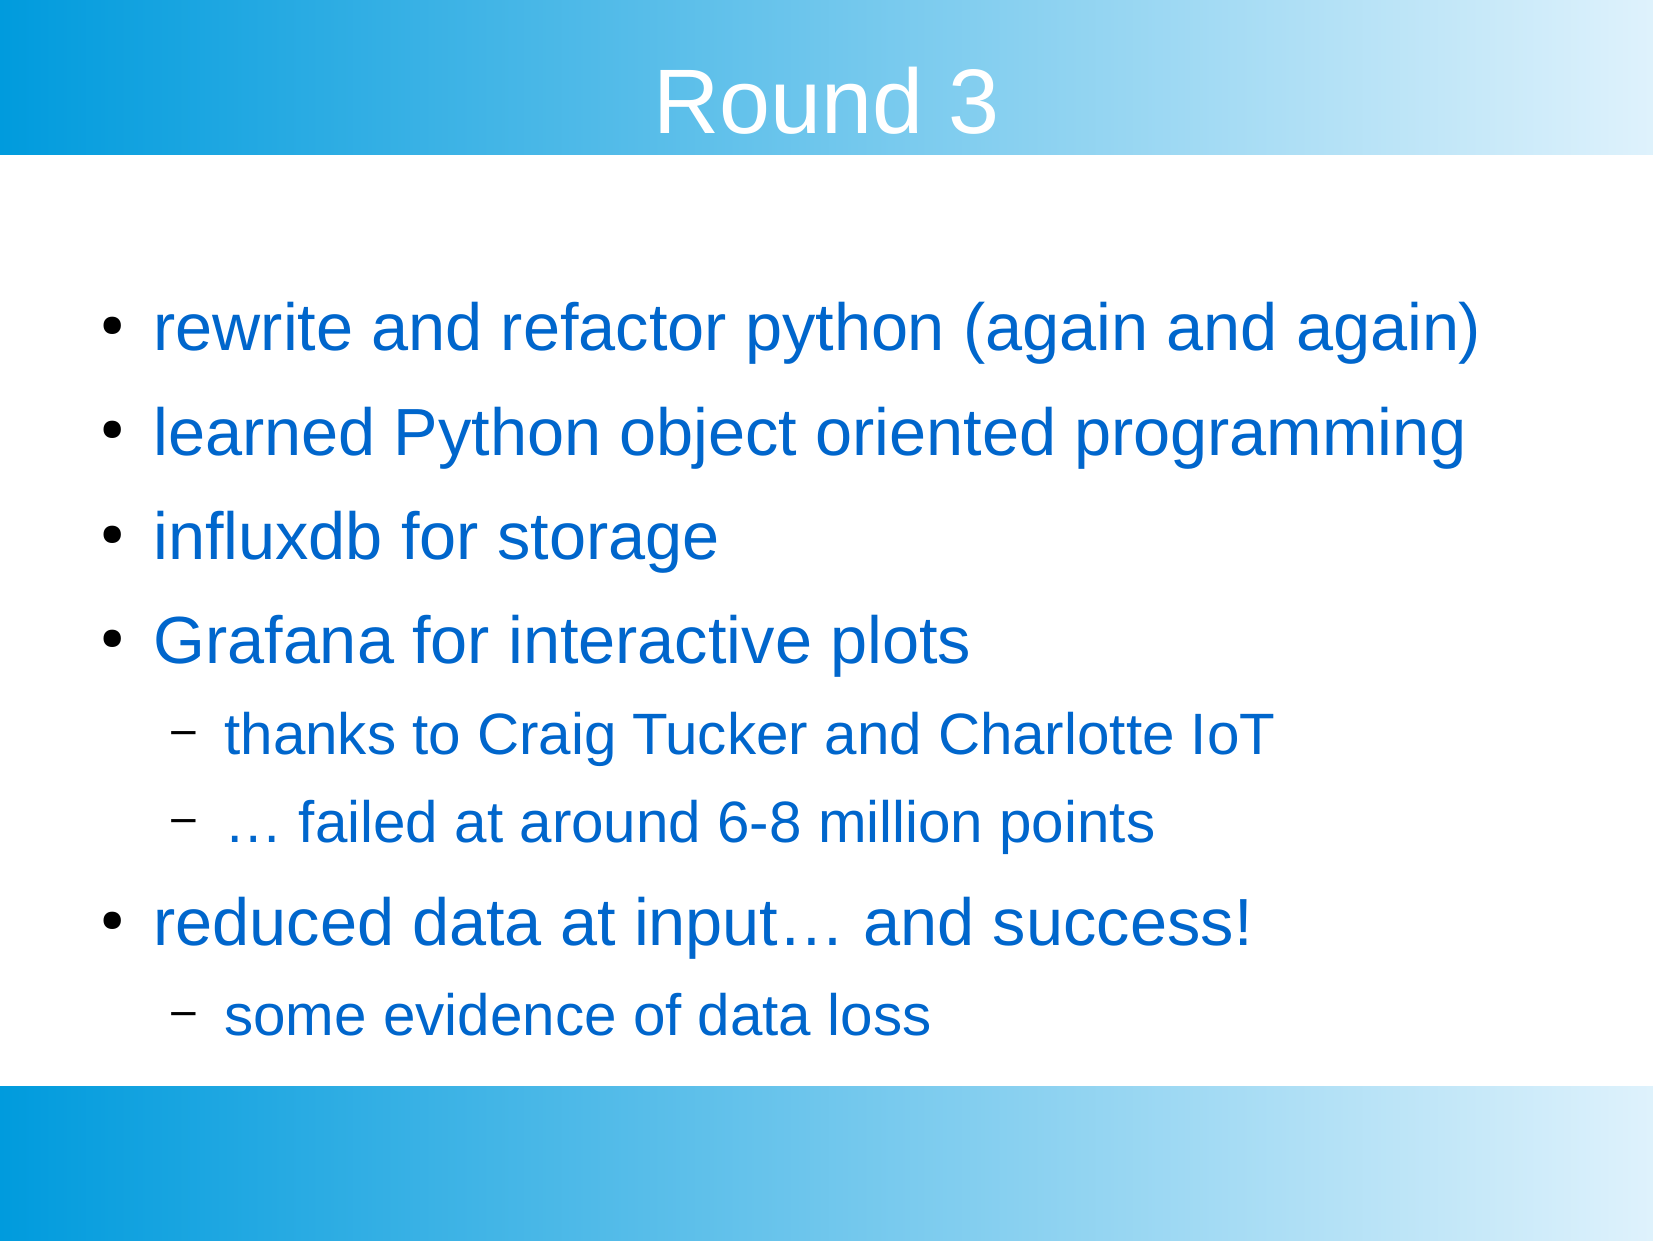

# Round 3
rewrite and refactor python (again and again)
learned Python object oriented programming
influxdb for storage
Grafana for interactive plots
thanks to Craig Tucker and Charlotte IoT
… failed at around 6-8 million points
reduced data at input… and success!
some evidence of data loss